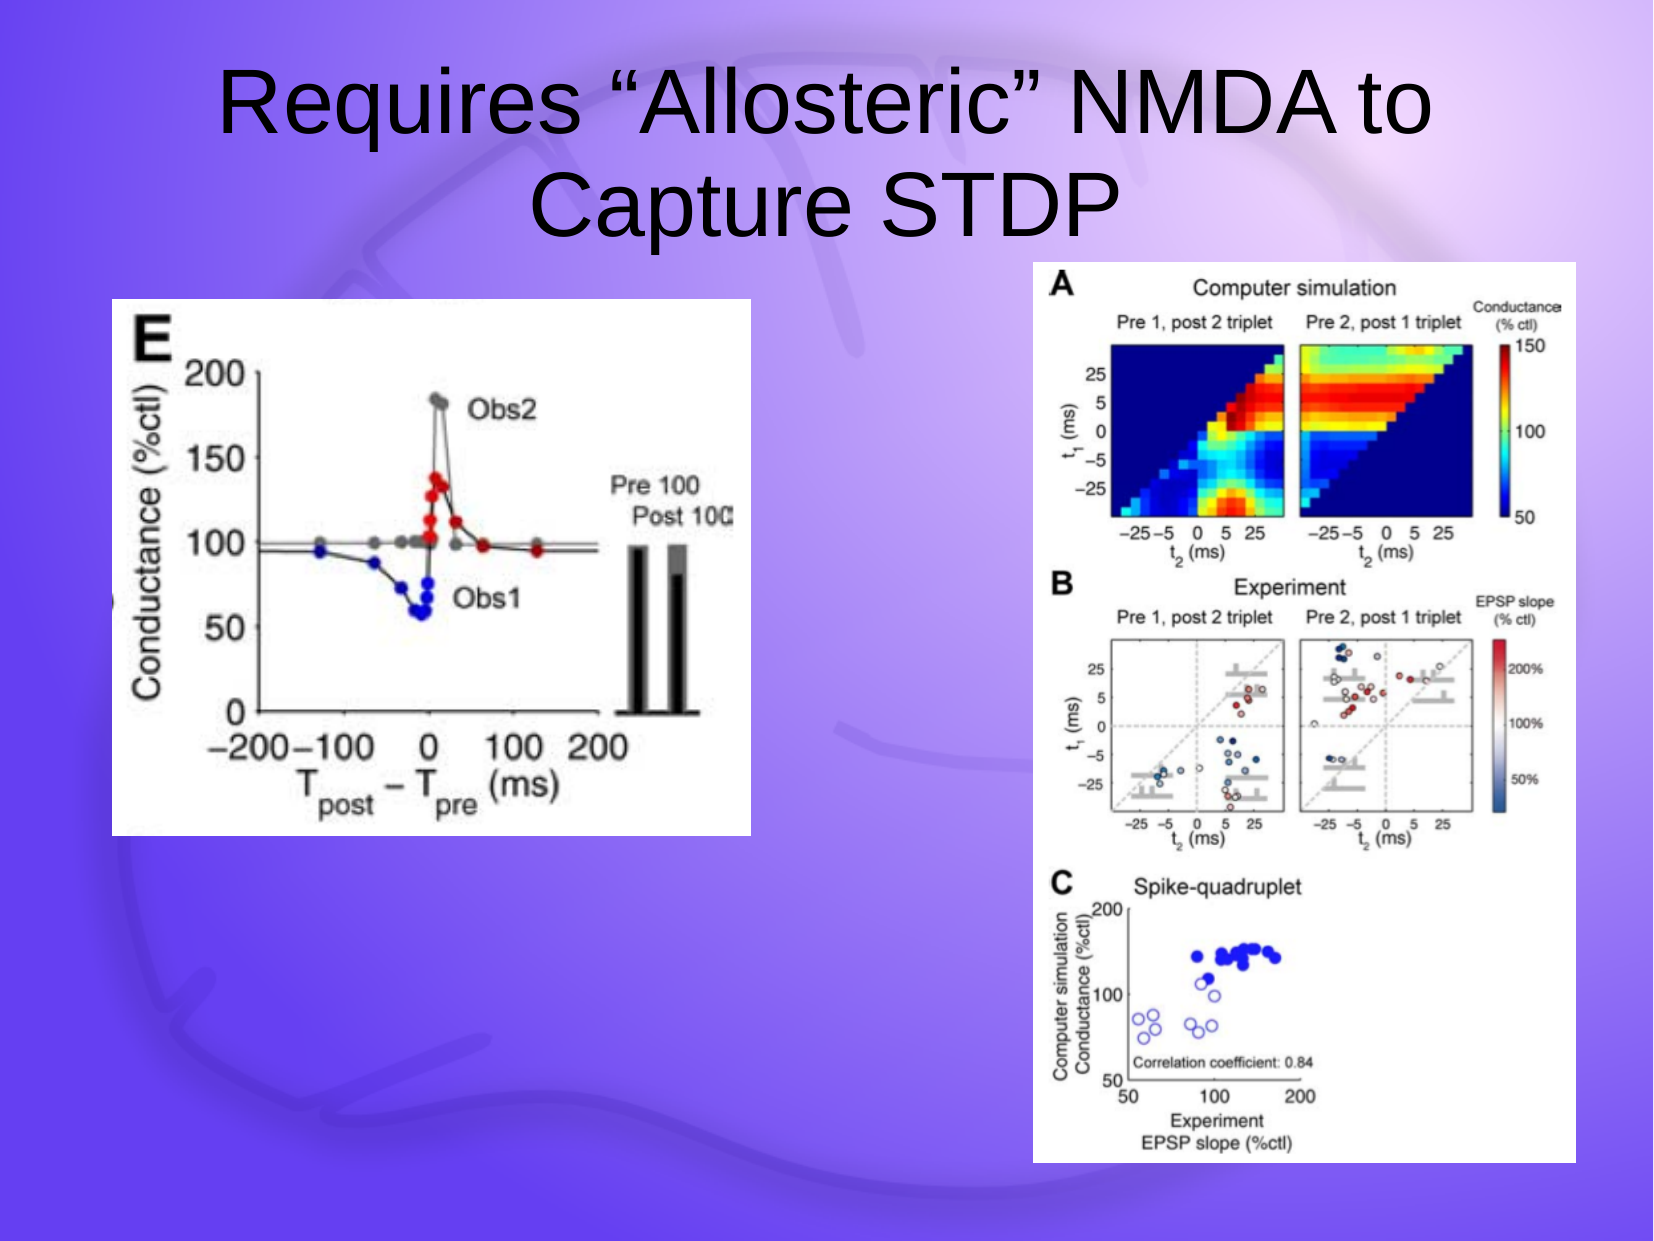

# Requires “Allosteric” NMDA to Capture STDP